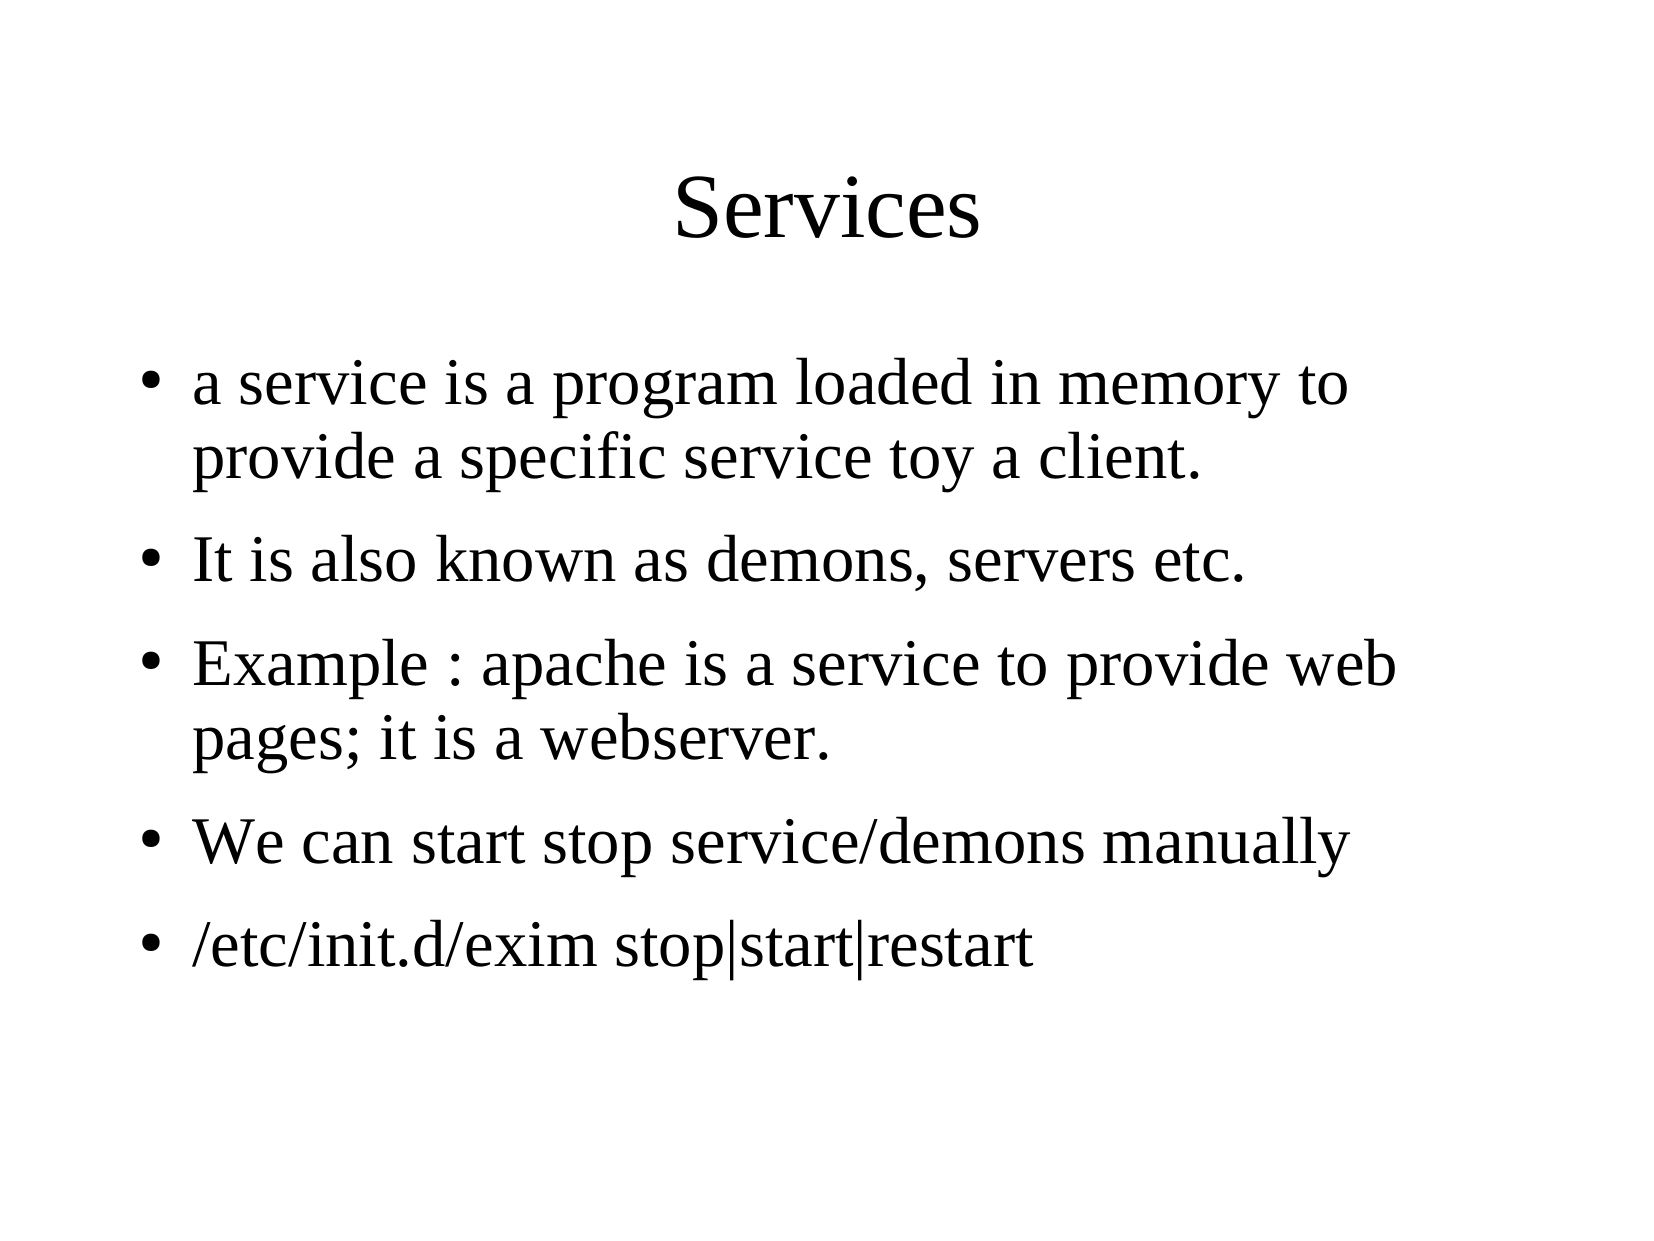

# Services
a service is a program loaded in memory to provide a specific service toy a client.
It is also known as demons, servers etc.
Example : apache is a service to provide web pages; it is a webserver.
We can start stop service/demons manually
/etc/init.d/exim stop|start|restart